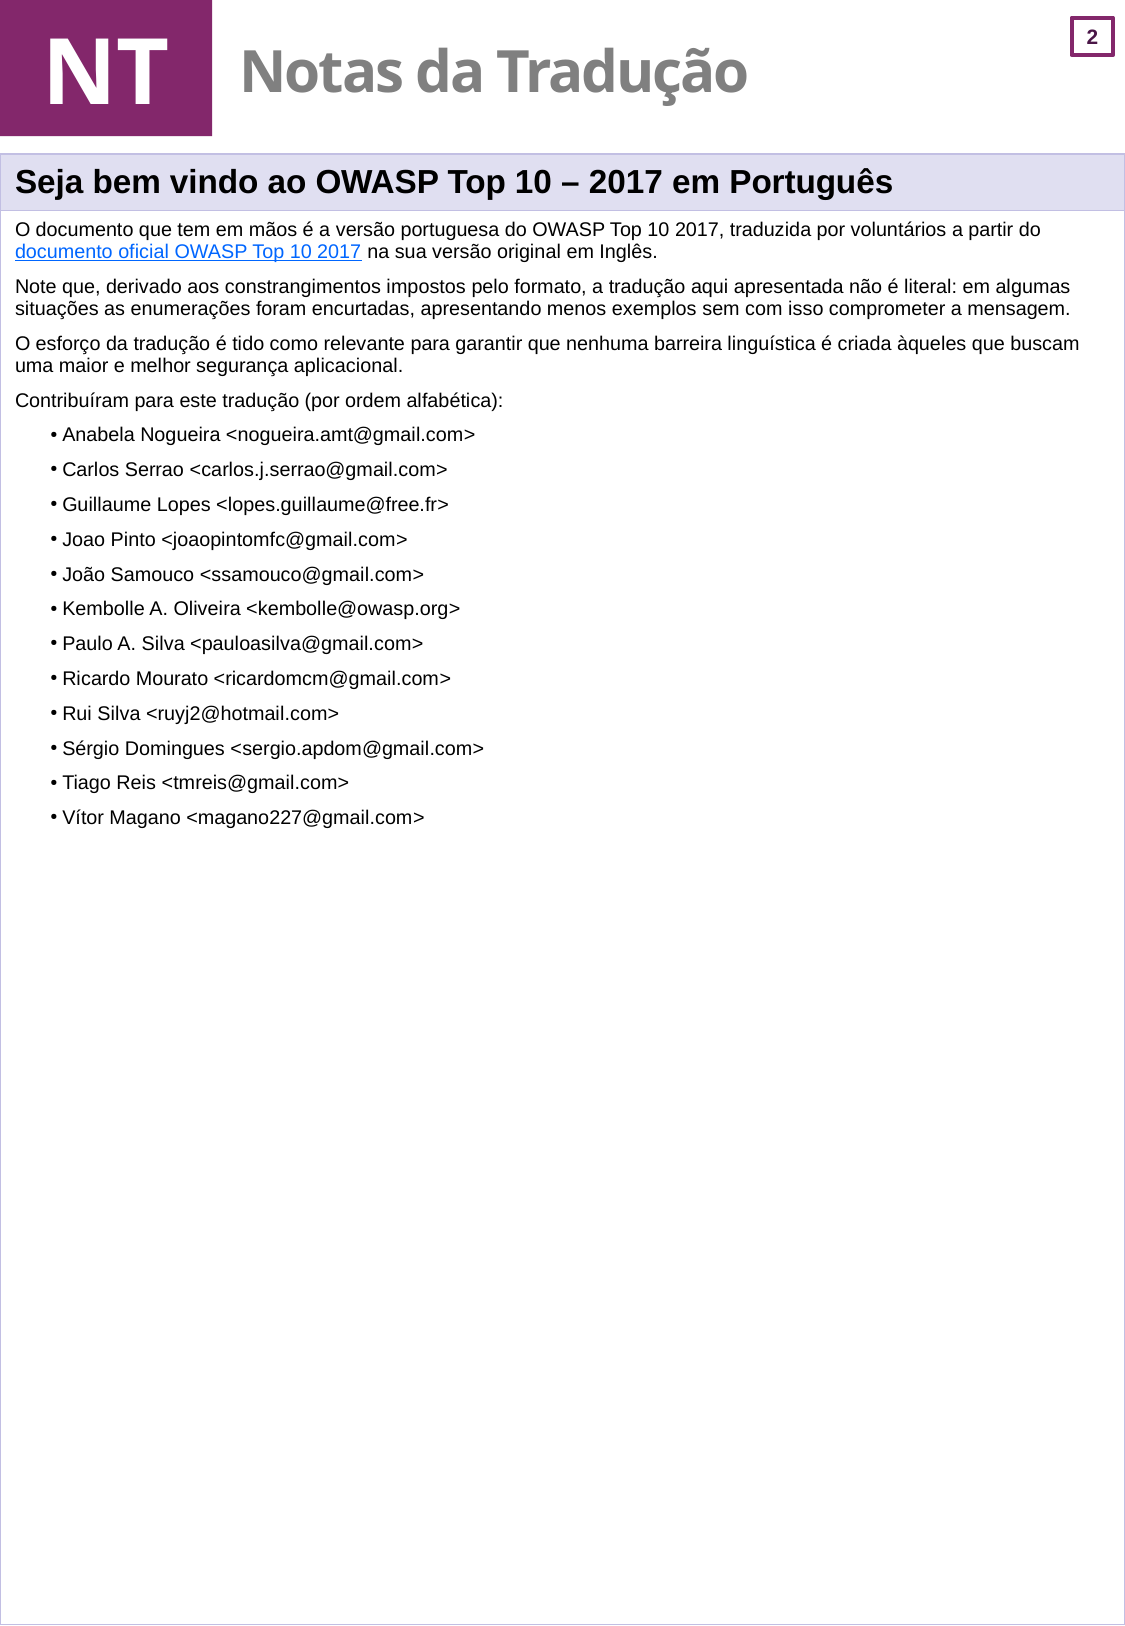

NT
Notas da Tradução
| Seja bem vindo ao OWASP Top 10 – 2017 em Português |
| --- |
| O documento que tem em mãos é a versão portuguesa do OWASP Top 10 2017, traduzida por voluntários a partir do documento oficial OWASP Top 10 2017 na sua versão original em Inglês. Note que, derivado aos constrangimentos impostos pelo formato, a tradução aqui apresentada não é literal: em algumas situações as enumerações foram encurtadas, apresentando menos exemplos sem com isso comprometer a mensagem. O esforço da tradução é tido como relevante para garantir que nenhuma barreira linguística é criada àqueles que buscam uma maior e melhor segurança aplicacional. Contribuíram para este tradução (por ordem alfabética): Anabela Nogueira <nogueira.amt@gmail.com> Carlos Serrao <carlos.j.serrao@gmail.com> Guillaume Lopes <lopes.guillaume@free.fr> Joao Pinto <joaopintomfc@gmail.com> João Samouco <ssamouco@gmail.com> Kembolle A. Oliveira <kembolle@owasp.org> Paulo A. Silva <pauloasilva@gmail.com> Ricardo Mourato <ricardomcm@gmail.com> Rui Silva <ruyj2@hotmail.com> Sérgio Domingues <sergio.apdom@gmail.com> Tiago Reis <tmreis@gmail.com> Vítor Magano <magano227@gmail.com> |